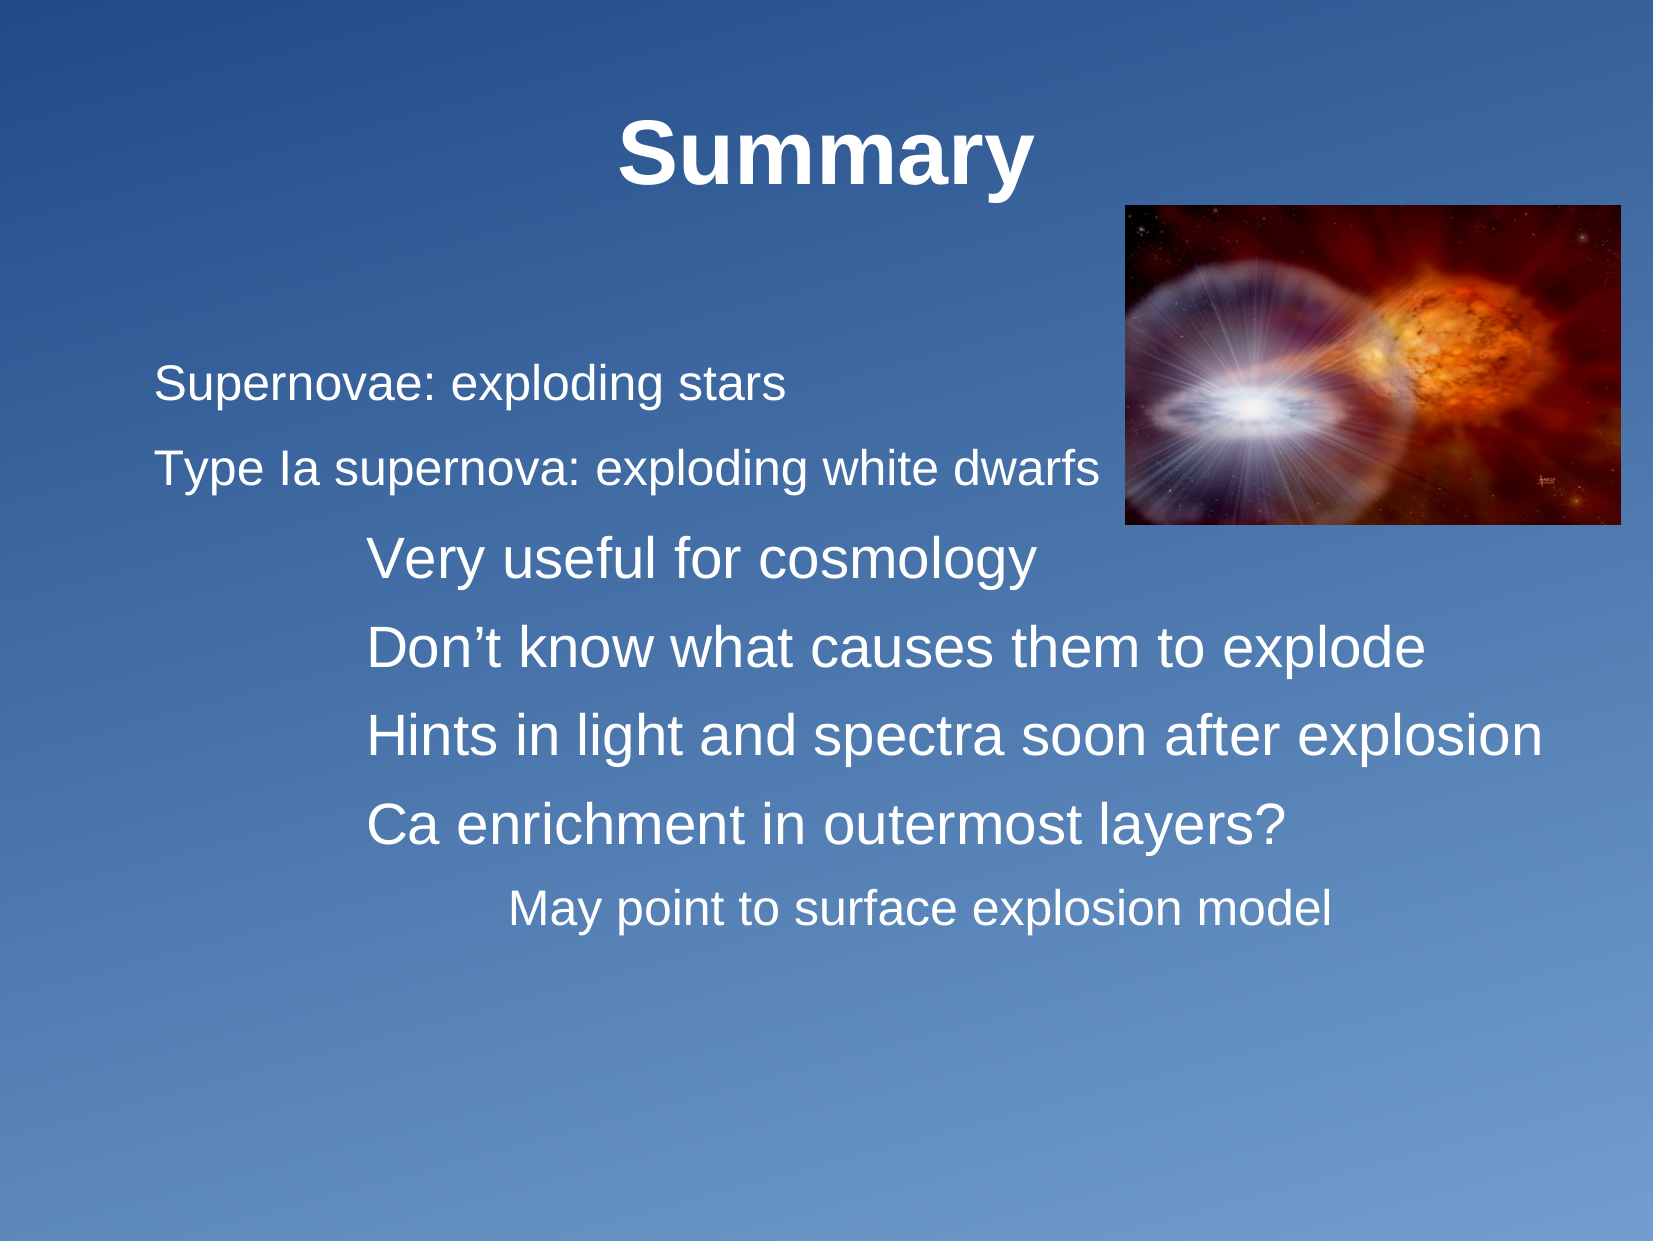

# Summary
Supernovae: exploding stars
Type Ia supernova: exploding white dwarfs
Very useful for cosmology
Don’t know what causes them to explode
Hints in light and spectra soon after explosion
Ca enrichment in outermost layers?
May point to surface explosion model